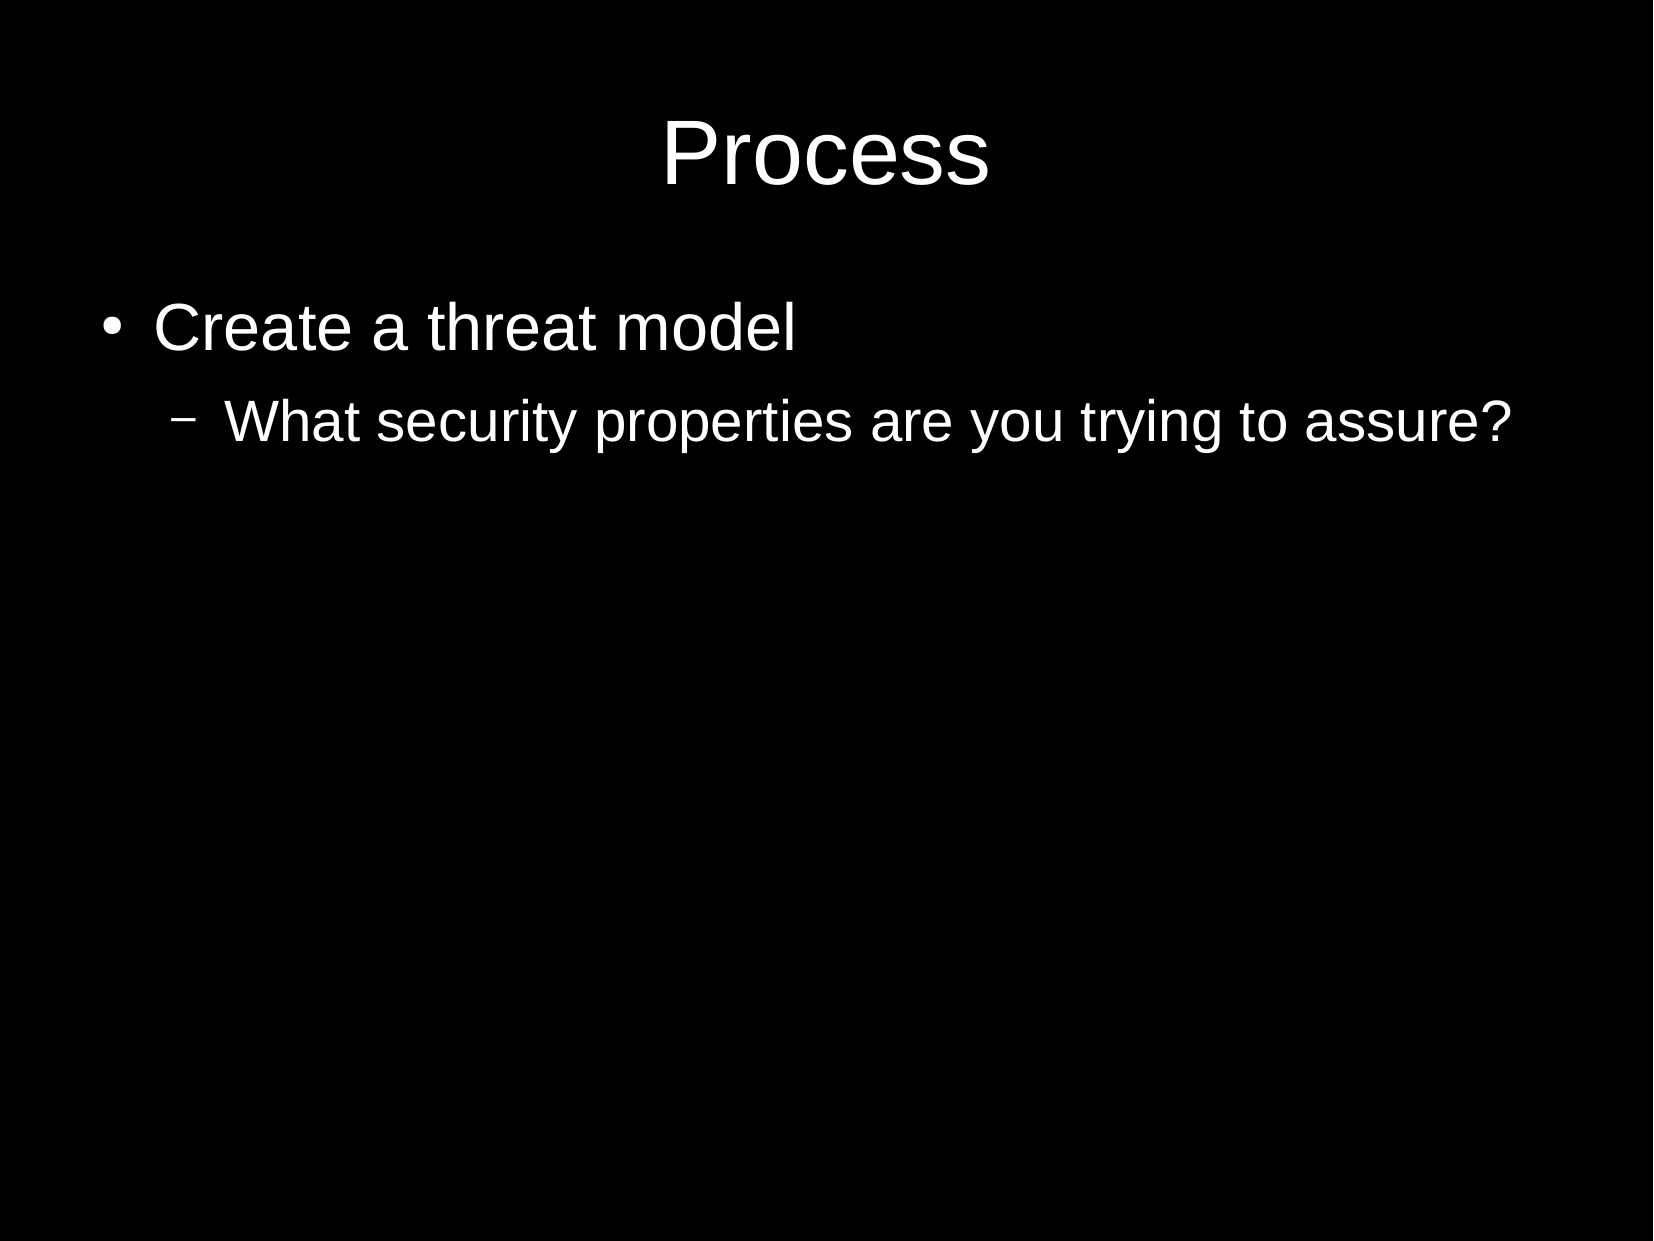

# Process
Create a threat model
What security properties are you trying to assure?